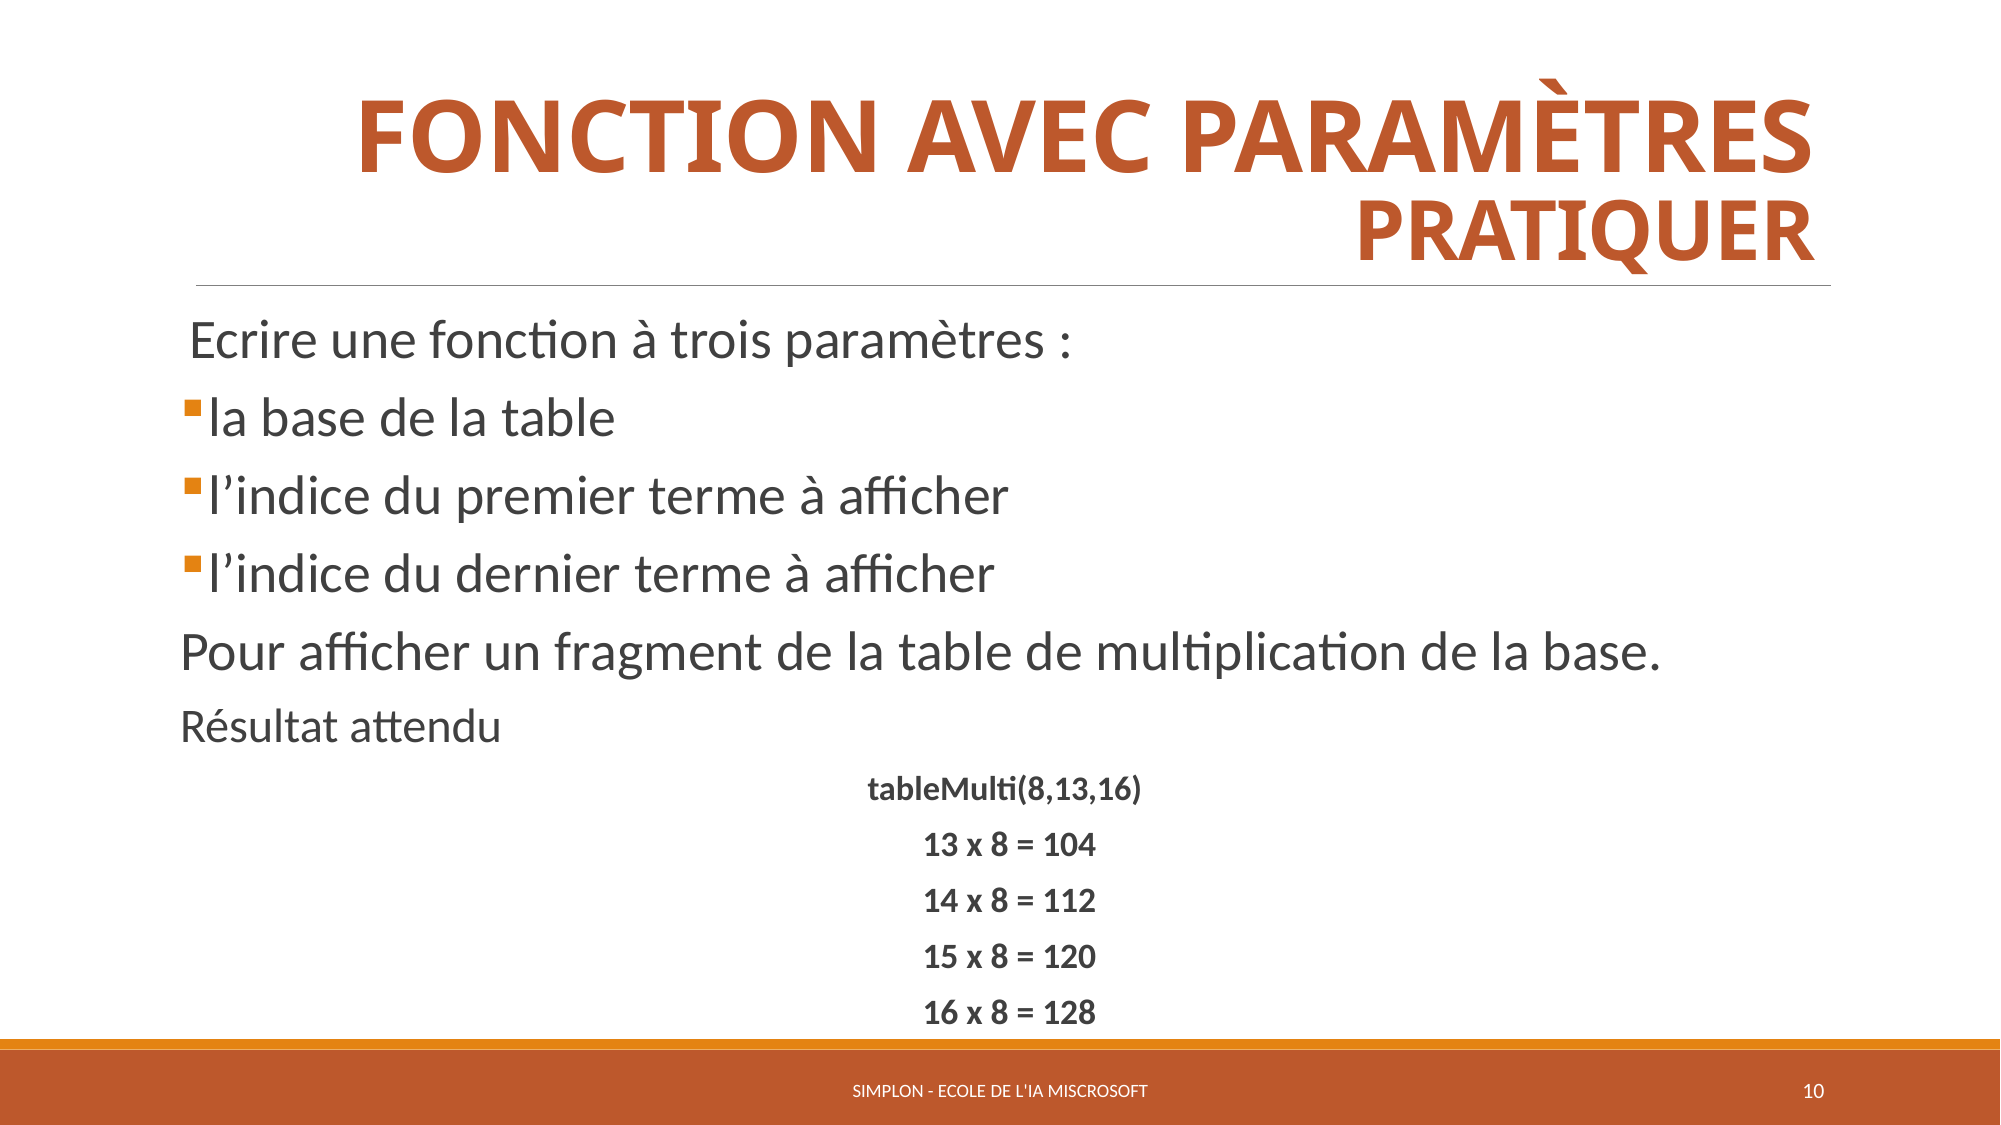

FONCTION AVEC PARAMÈTRES
PRATIQUER
Ecrire une fonction à trois paramètres :
 la base de la table
 l’indice du premier terme à afficher
 l’indice du dernier terme à afficher
Pour afficher un fragment de la table de multiplication de la base.
Résultat attendu
tableMulti(8,13,16)
13 x 8 = 104
14 x 8 = 112
15 x 8 = 120
16 x 8 = 128
Simplon - Ecole de l'IA Miscrosoft